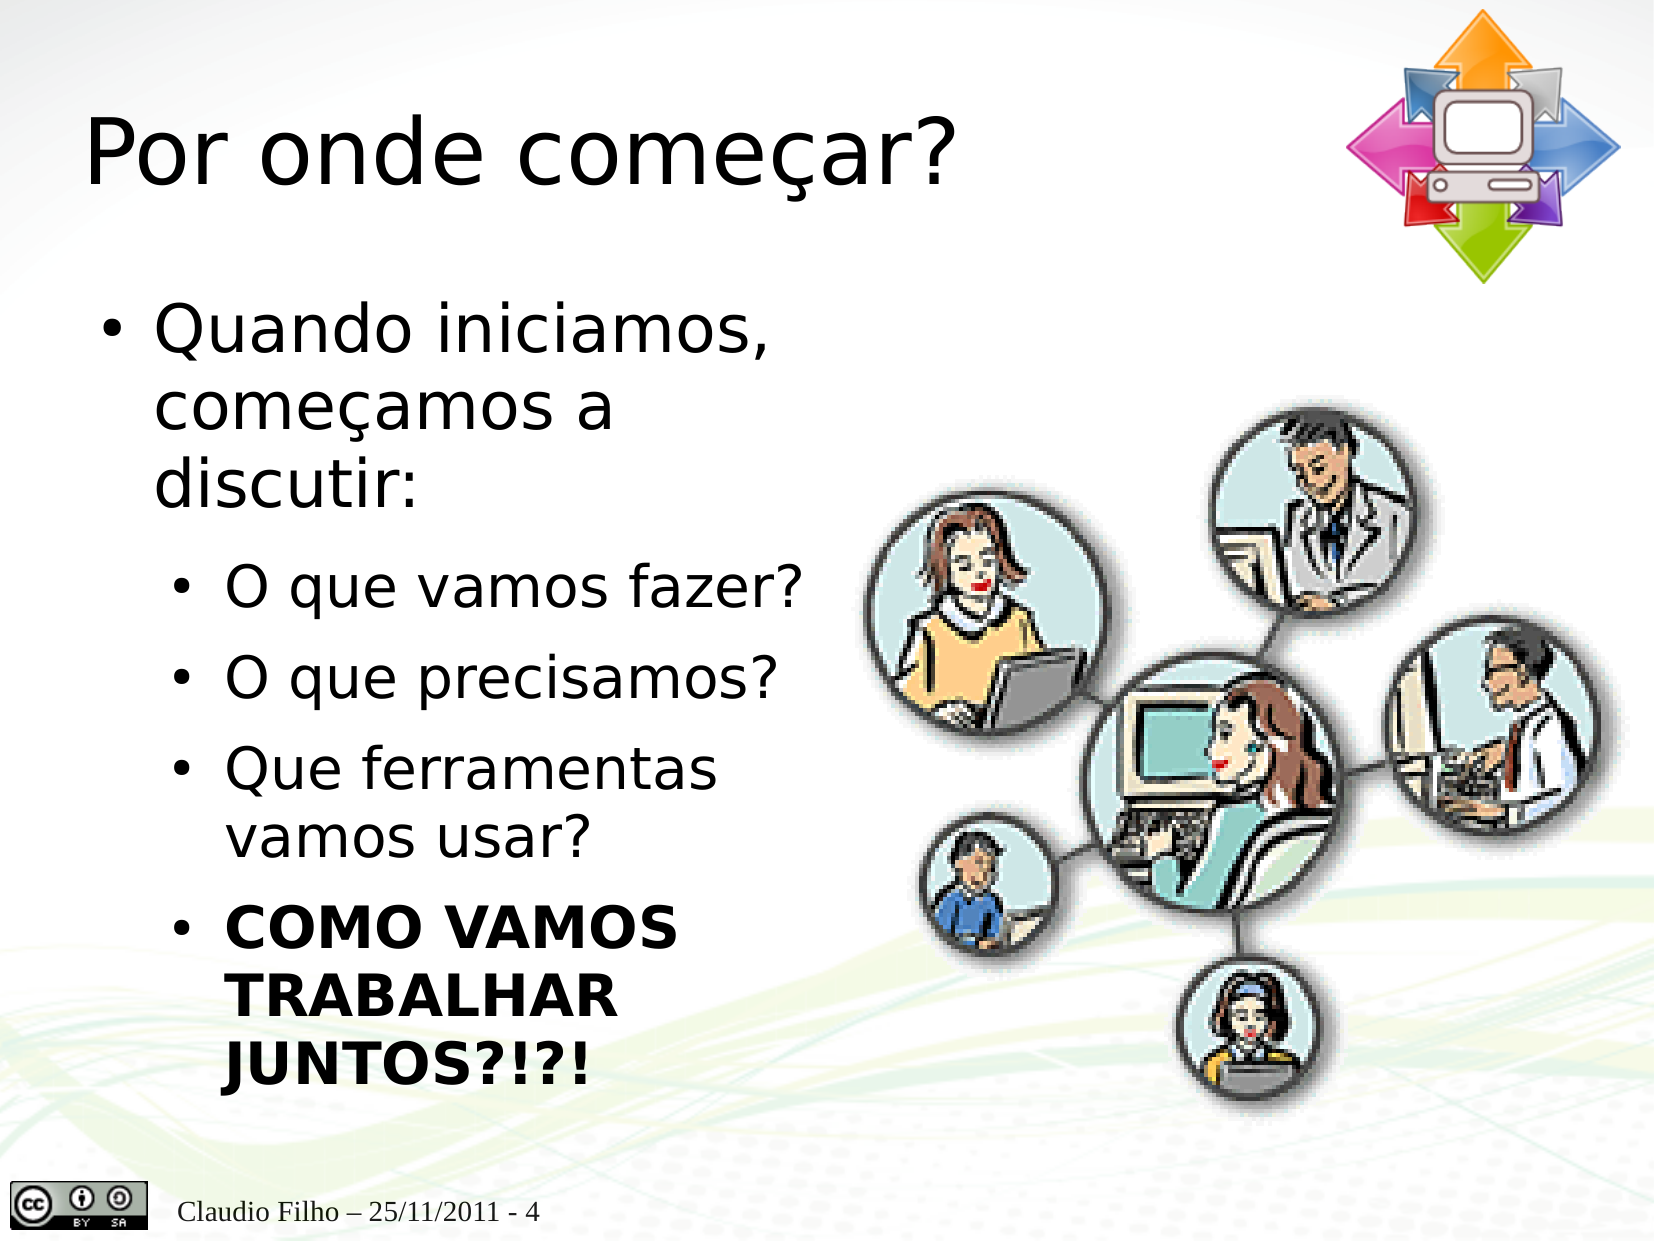

# Por onde começar?
Quando iniciamos, começamos a discutir:
O que vamos fazer?
O que precisamos?
Que ferramentas vamos usar?
COMO VAMOS TRABALHAR JUNTOS?!?!